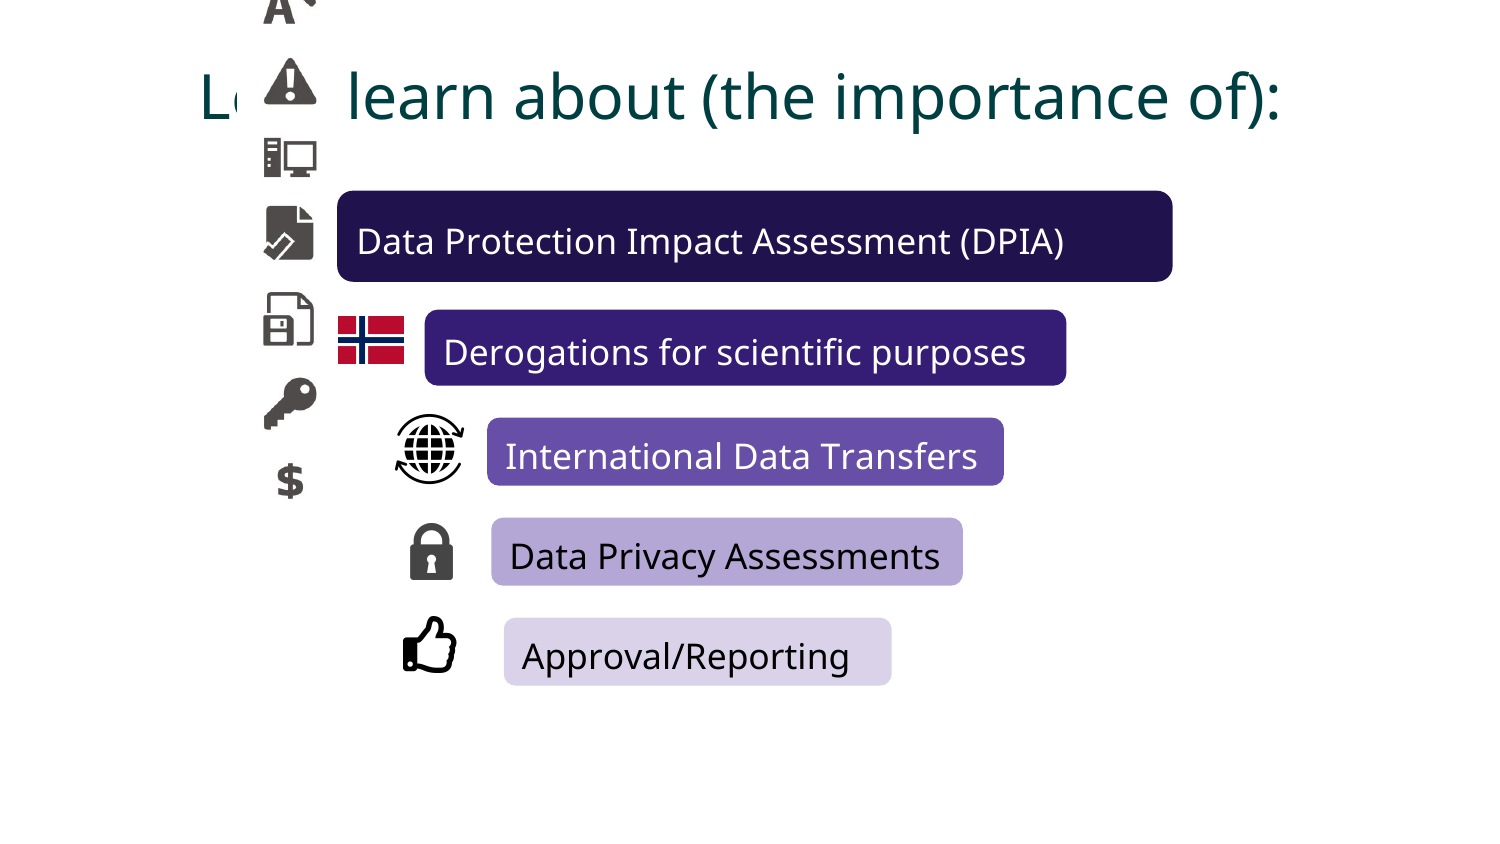

Let’s learn about (the importance of):
Data Protection Impact Assessment (DPIA)
Derogations for scientific purposes
International Data Transfers
Data Privacy Assessments
Approval/Reporting